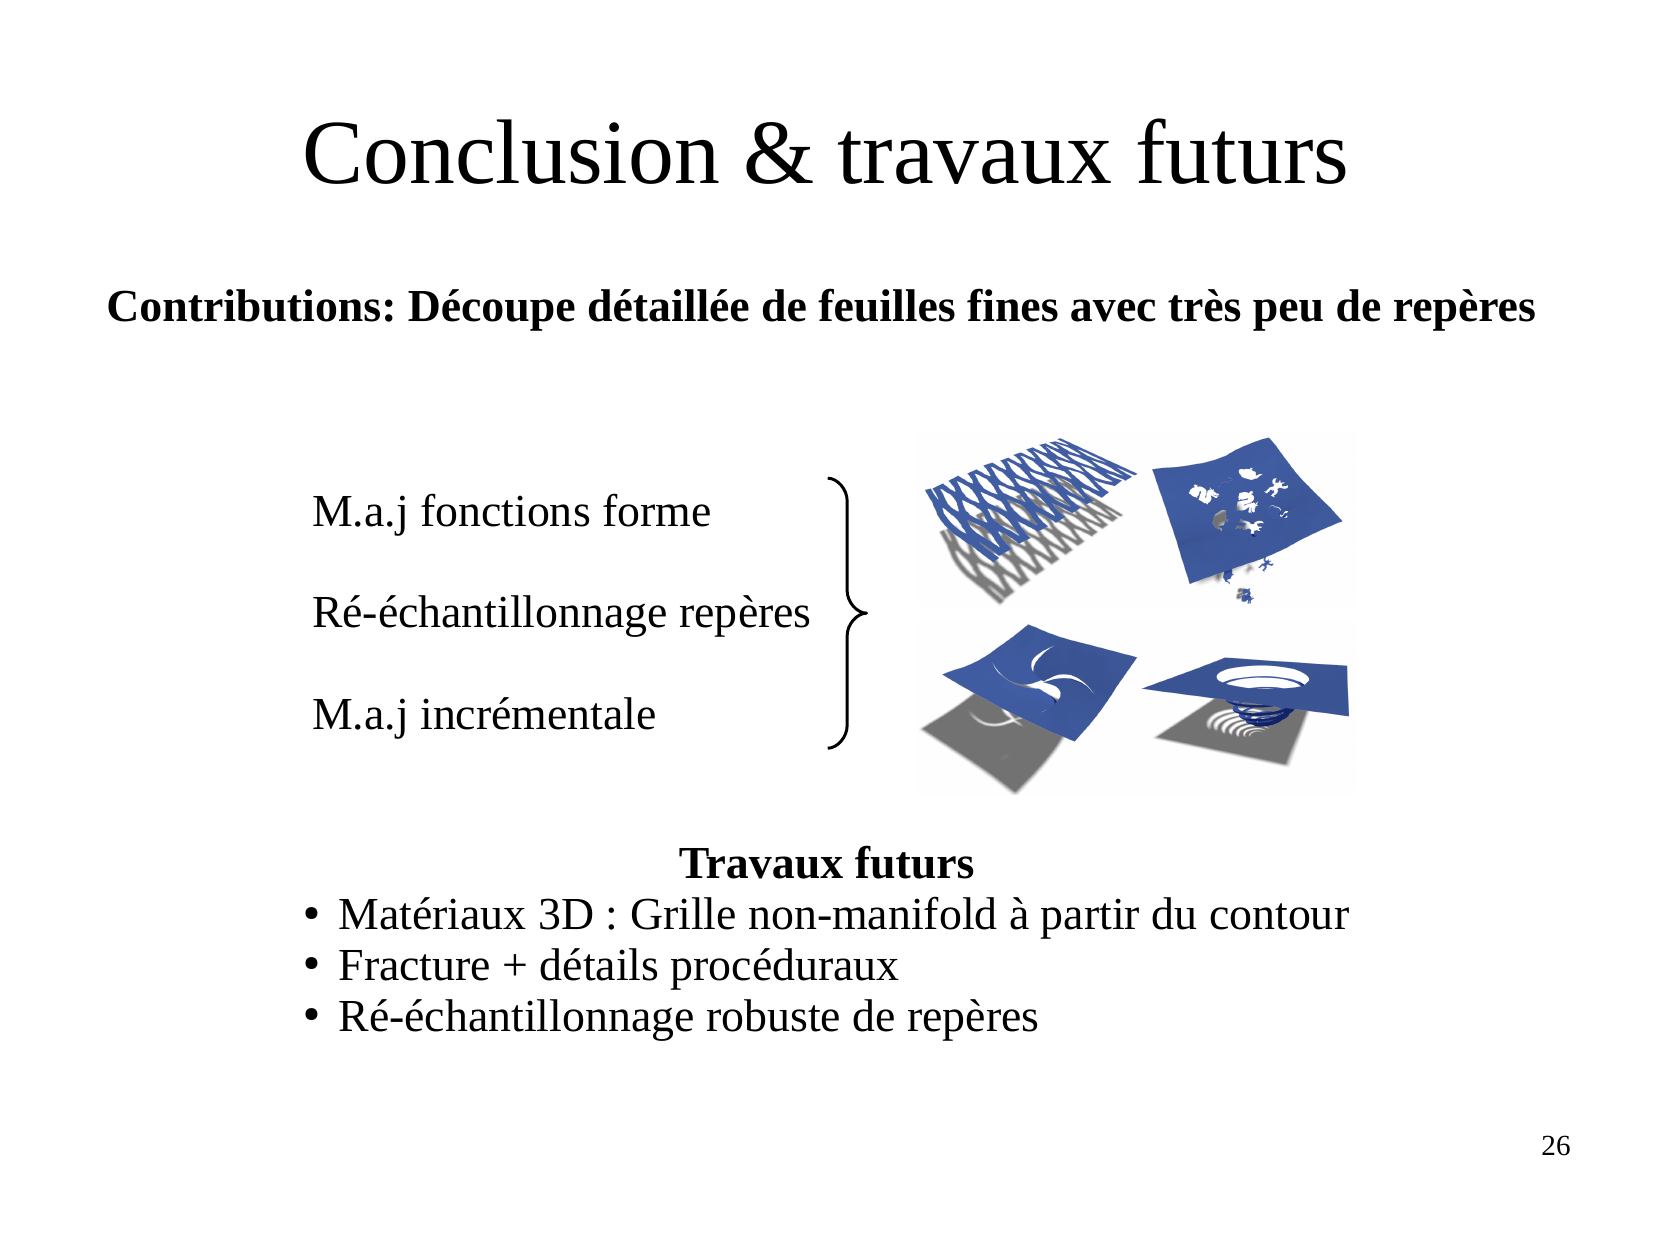

# Conclusion & travaux futurs
Contributions: Découpe détaillée de feuilles fines avec très peu de repères
M.a.j fonctions forme
Ré-échantillonnage repères
M.a.j incrémentale
Travaux futurs
Matériaux 3D : Grille non-manifold à partir du contour
Fracture + détails procéduraux
Ré-échantillonnage robuste de repères
26